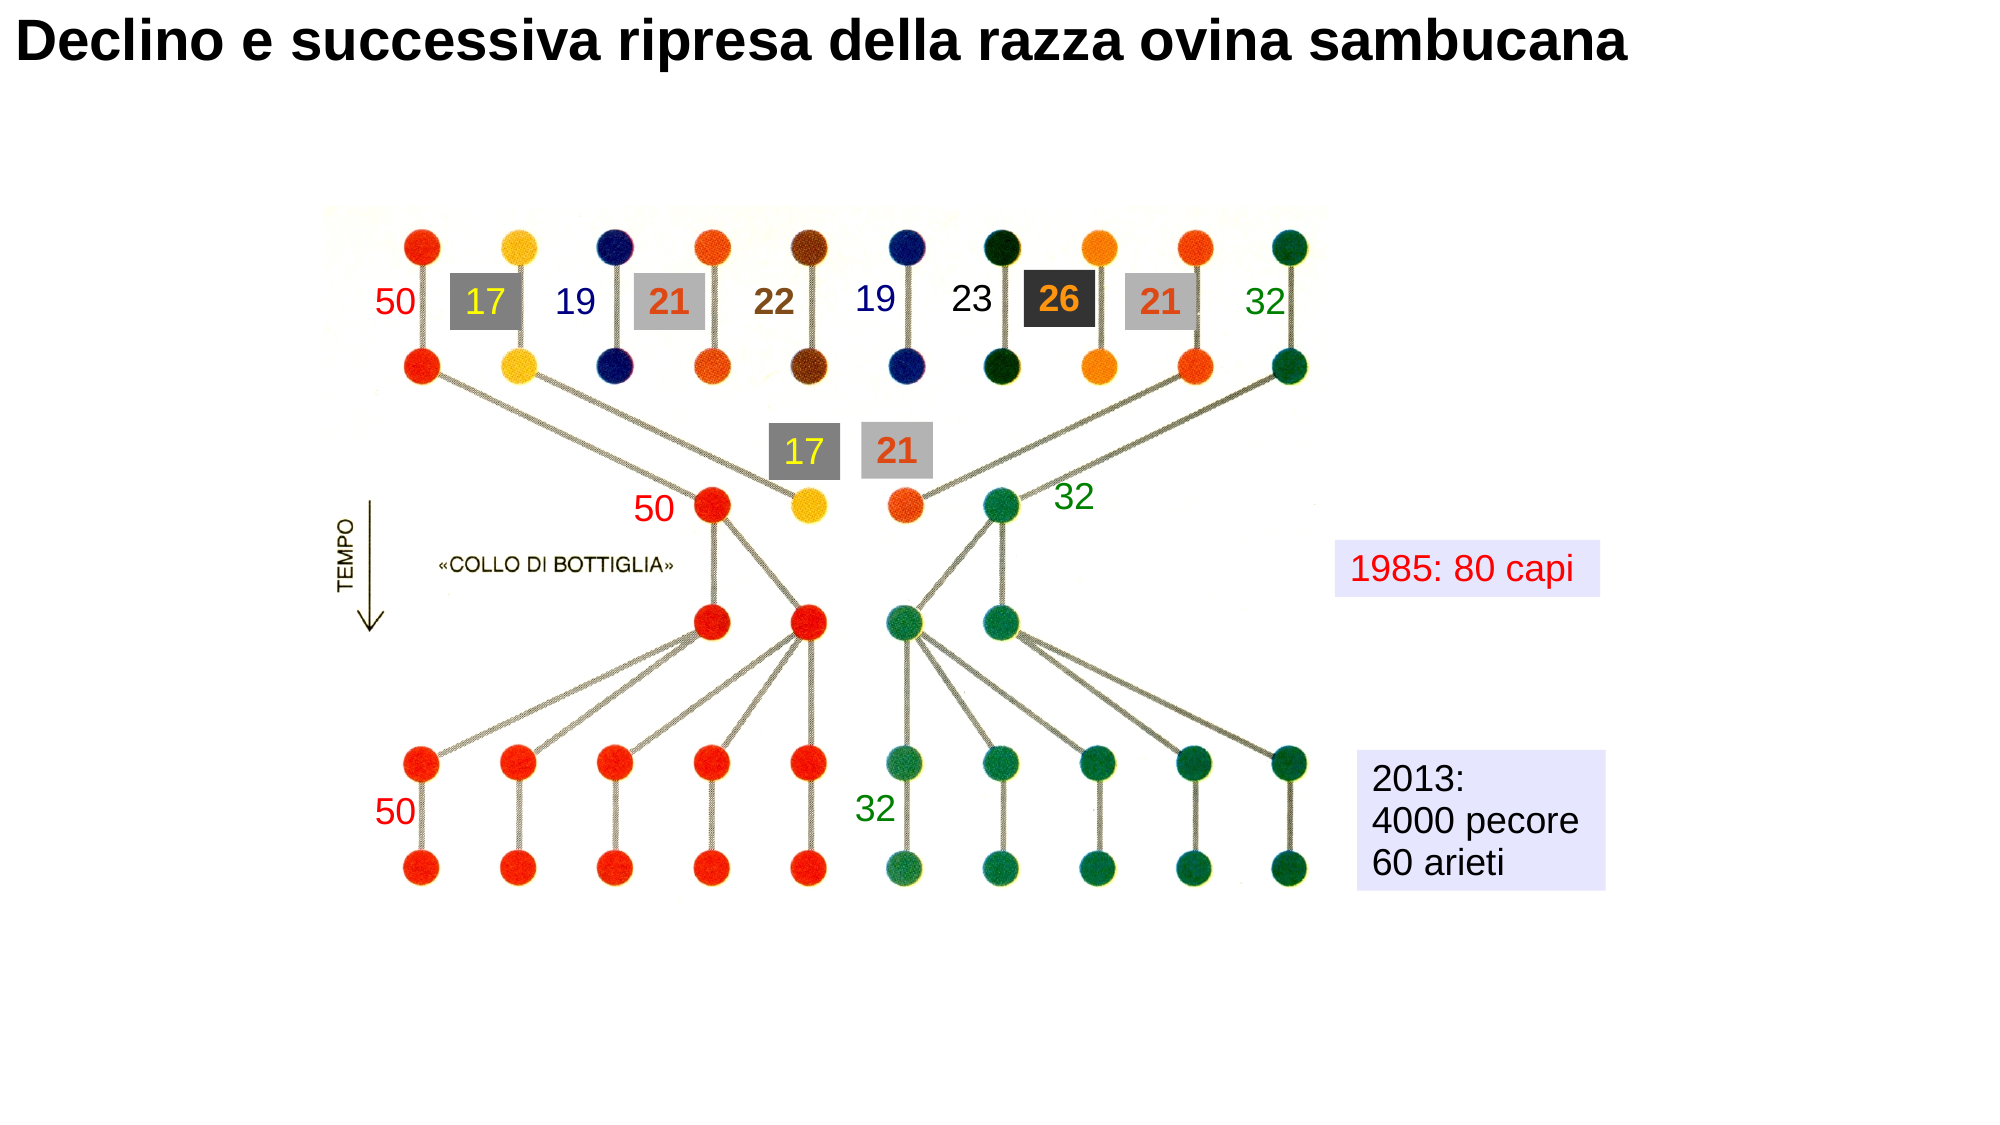

Declino e successiva ripresa della razza ovina sambucana
19
23
26
50
17
19
21
22
21
32
21
17
32
50
1985: 80 capi
2013:
4000 pecore
60 arieti
32
50